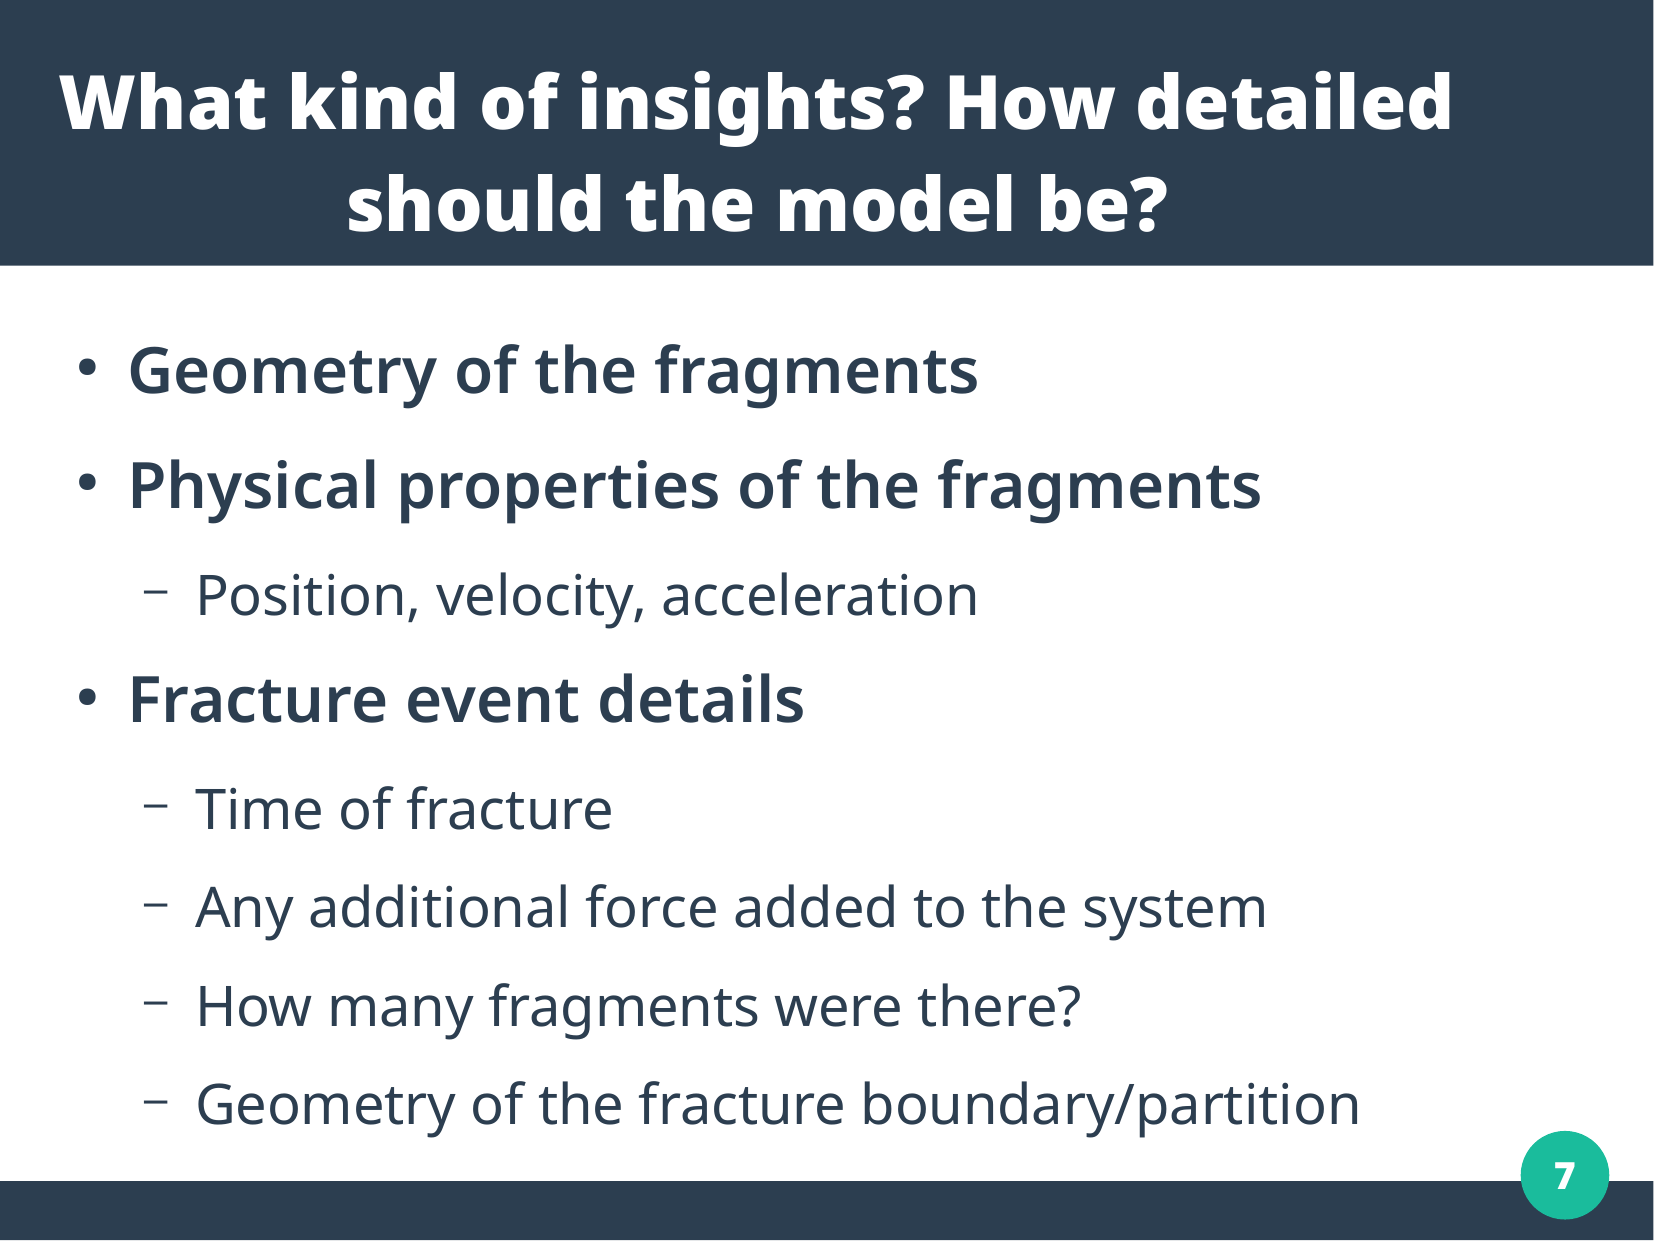

# What kind of insights? How detailed should the model be?
Geometry of the fragments
Physical properties of the fragments
Position, velocity, acceleration
Fracture event details
Time of fracture
Any additional force added to the system
How many fragments were there?
Geometry of the fracture boundary/partition
7